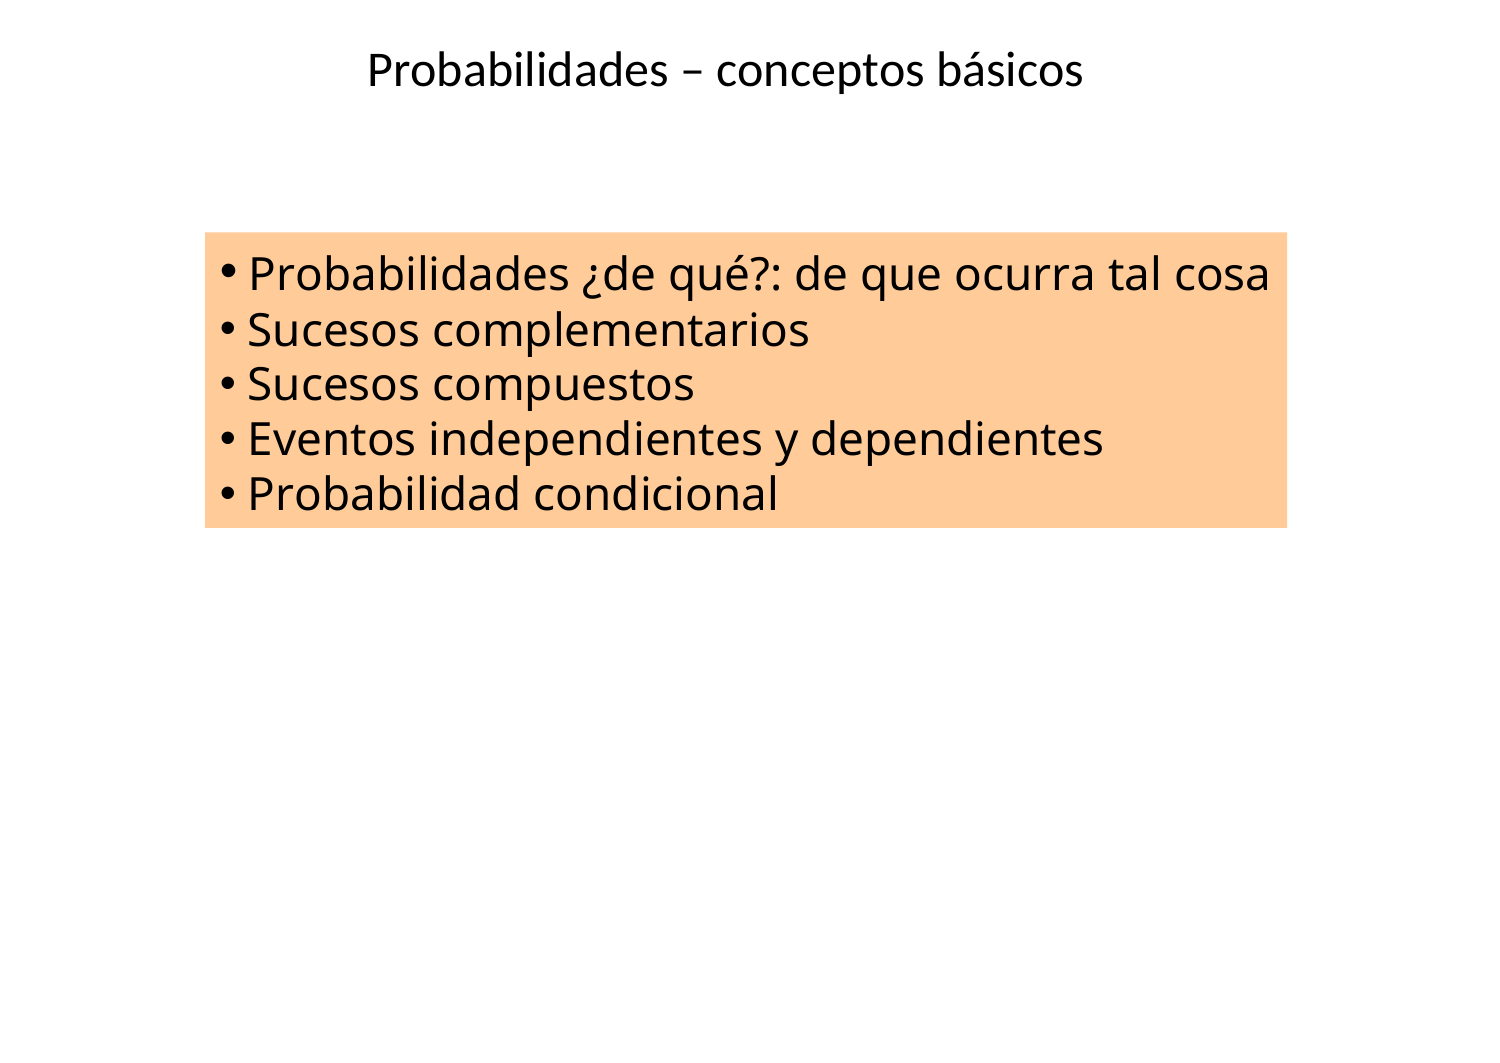

Probabilidades – conceptos básicos
 Probabilidades ¿de qué?: de que ocurra tal cosa
 Sucesos complementarios
 Sucesos compuestos
 Eventos independientes y dependientes
 Probabilidad condicional